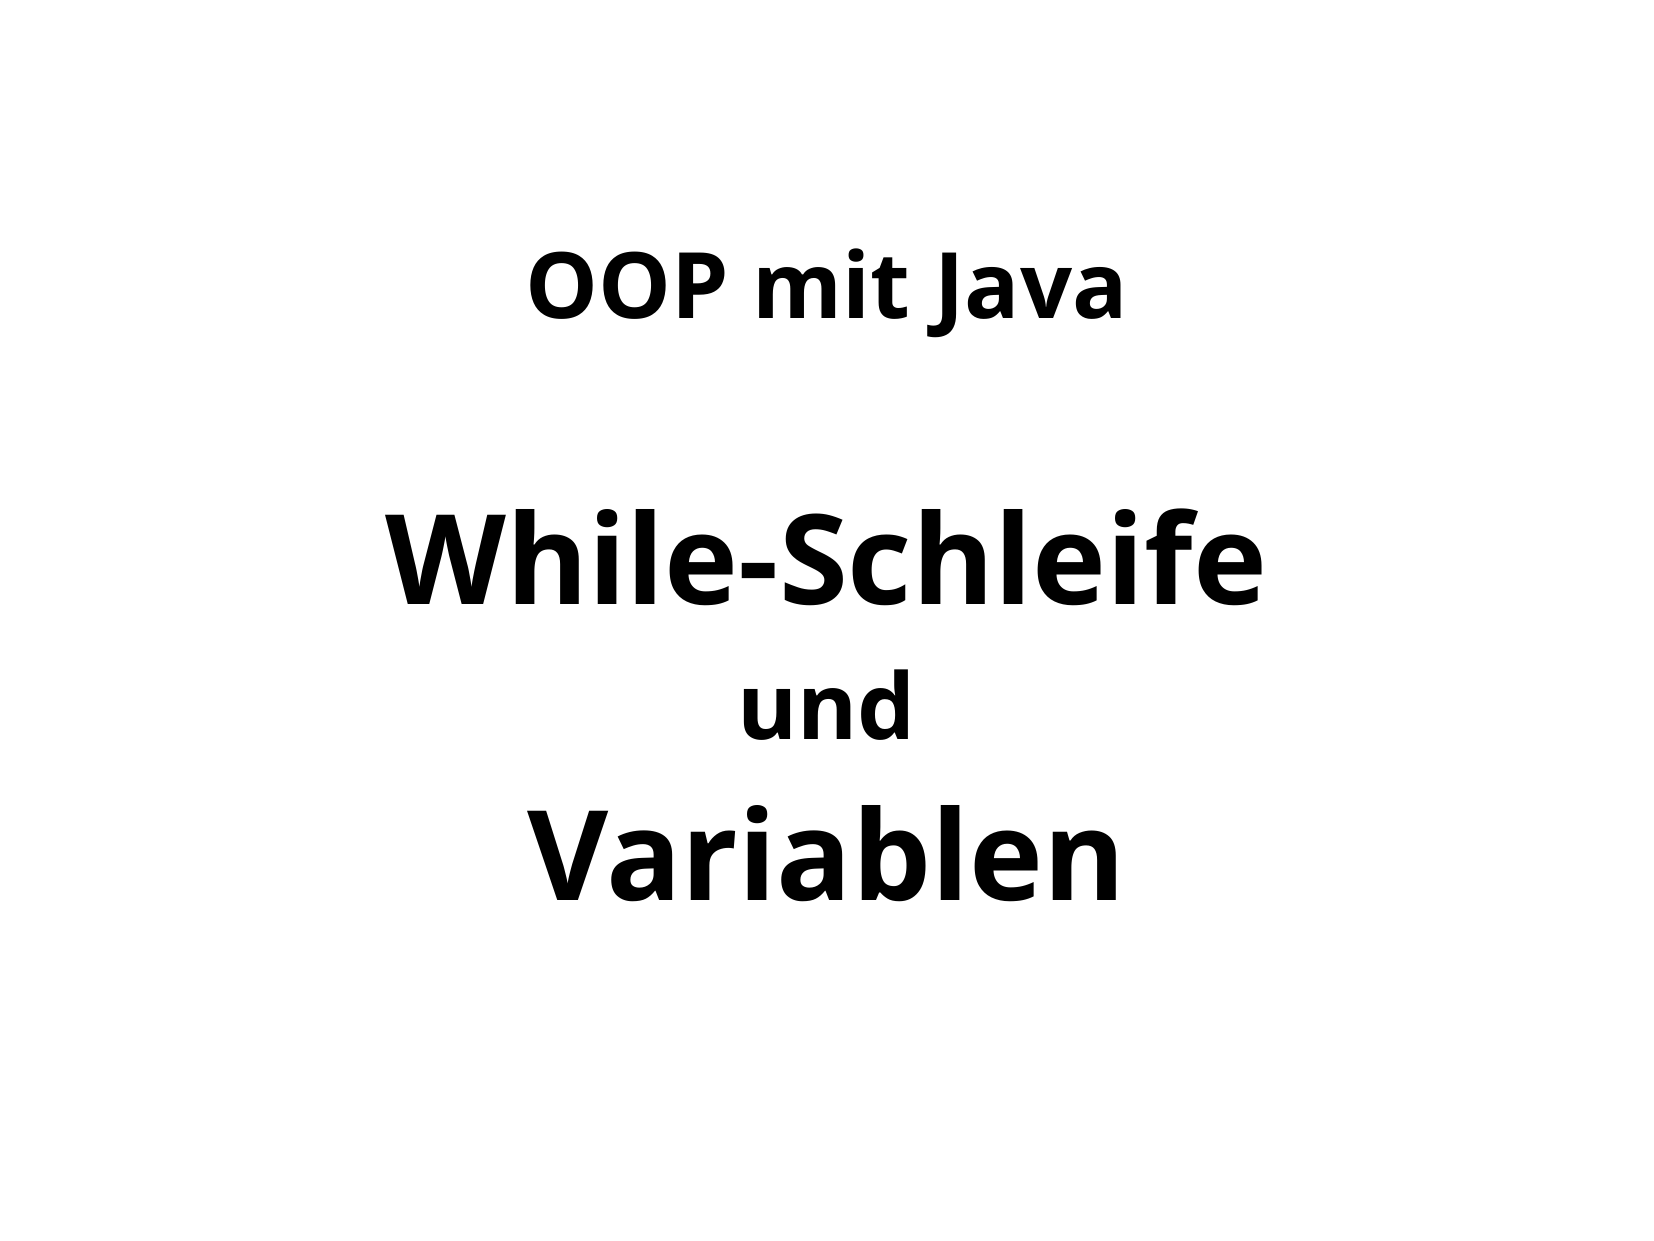

# OOP mit Java
While-Schleife
und
Variablen